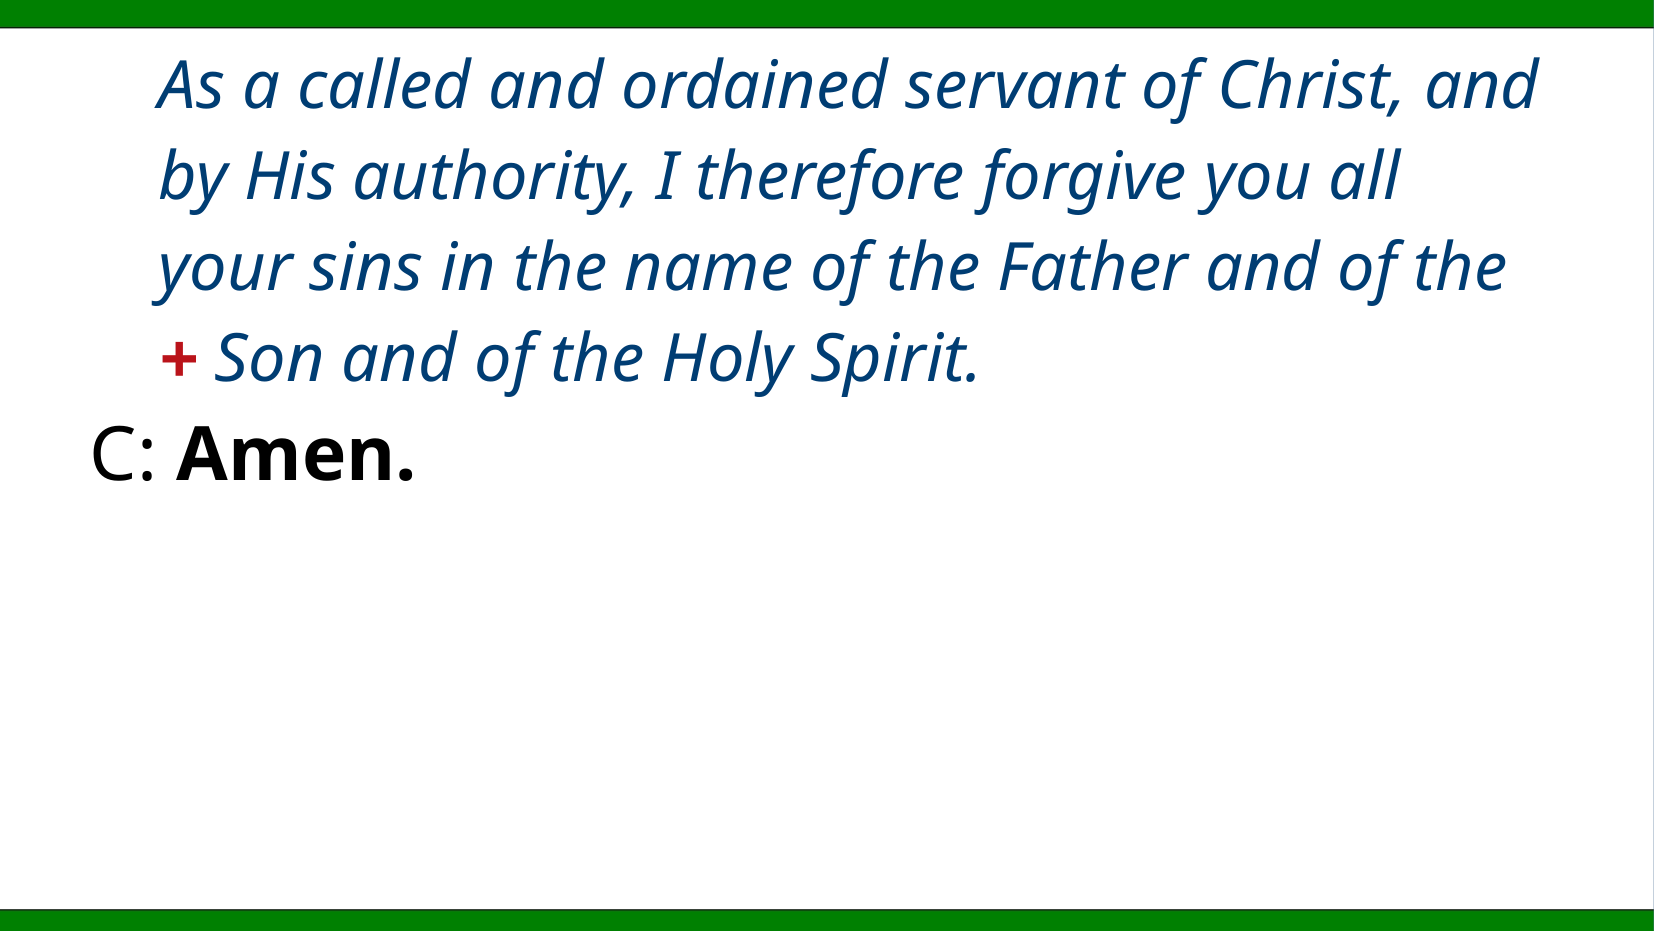

As a called and ordained servant of Christ, and
 by His authority, I therefore forgive you all
 your sins in the name of the Father and of the
 + Son and of the Holy Spirit.
C: Amen.